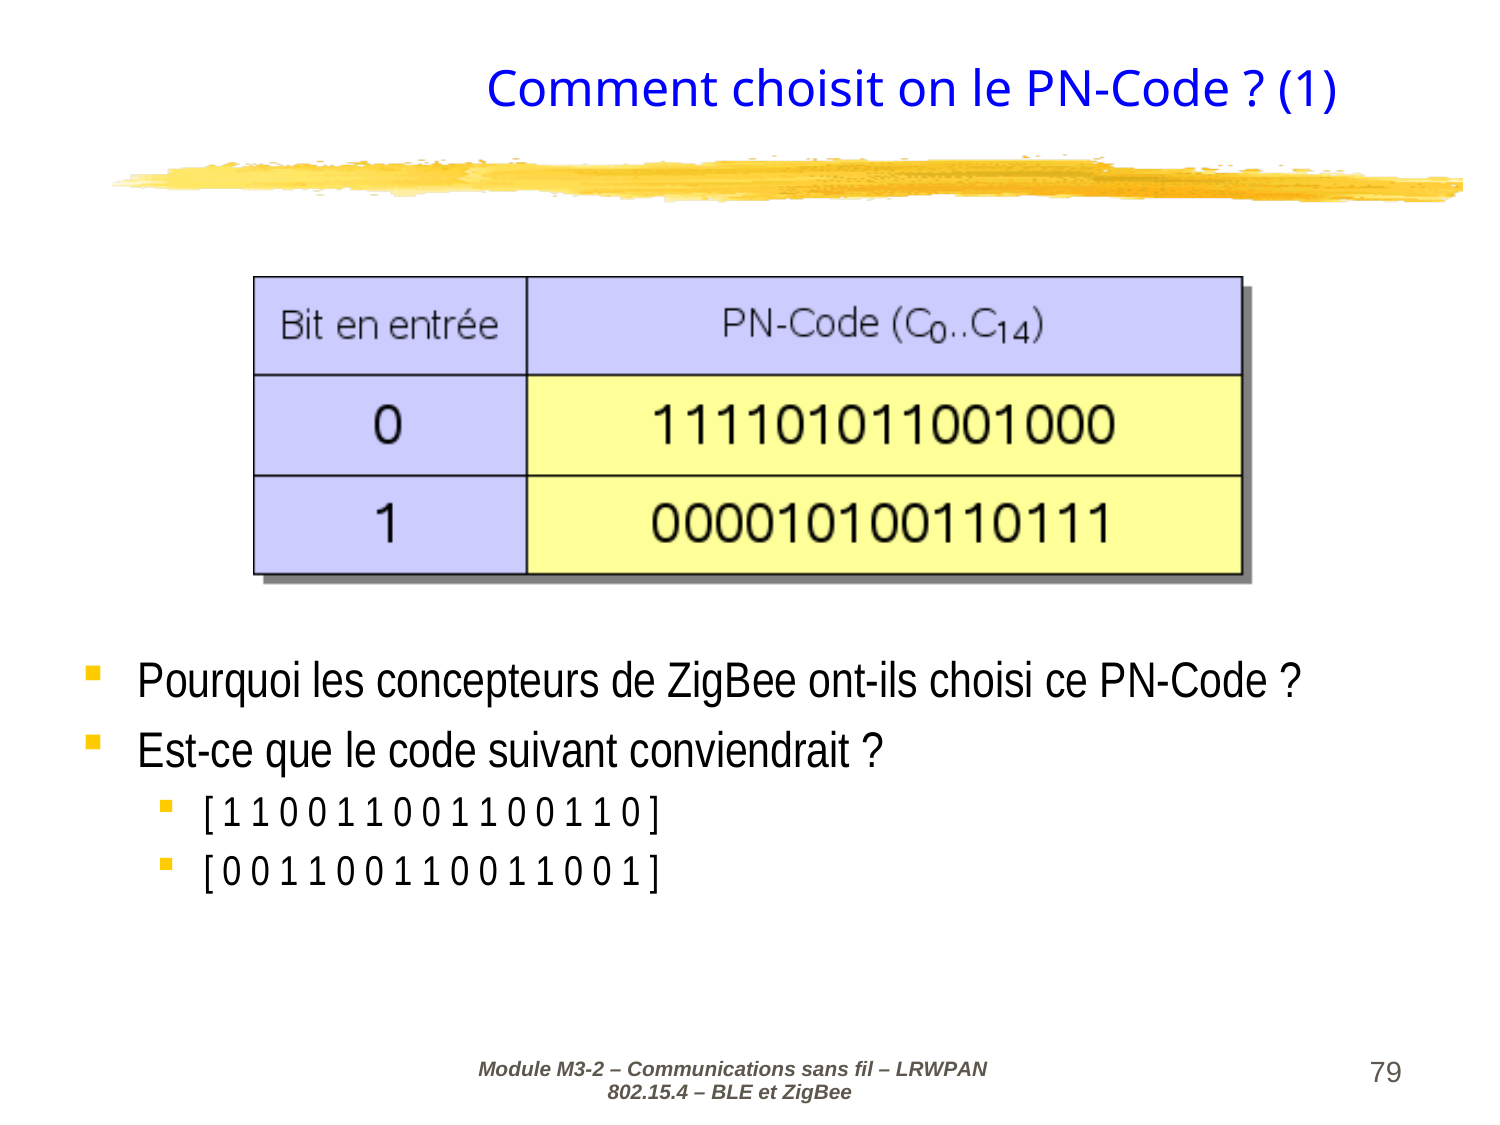

# Comment choisit on le PN-Code ? (1)
Pourquoi les concepteurs de ZigBee ont-ils choisi ce PN-Code ?
Est-ce que le code suivant conviendrait ?
[ 1 1 0 0 1 1 0 0 1 1 0 0 1 1 0 ]
[ 0 0 1 1 0 0 1 1 0 0 1 1 0 0 1 ]
79